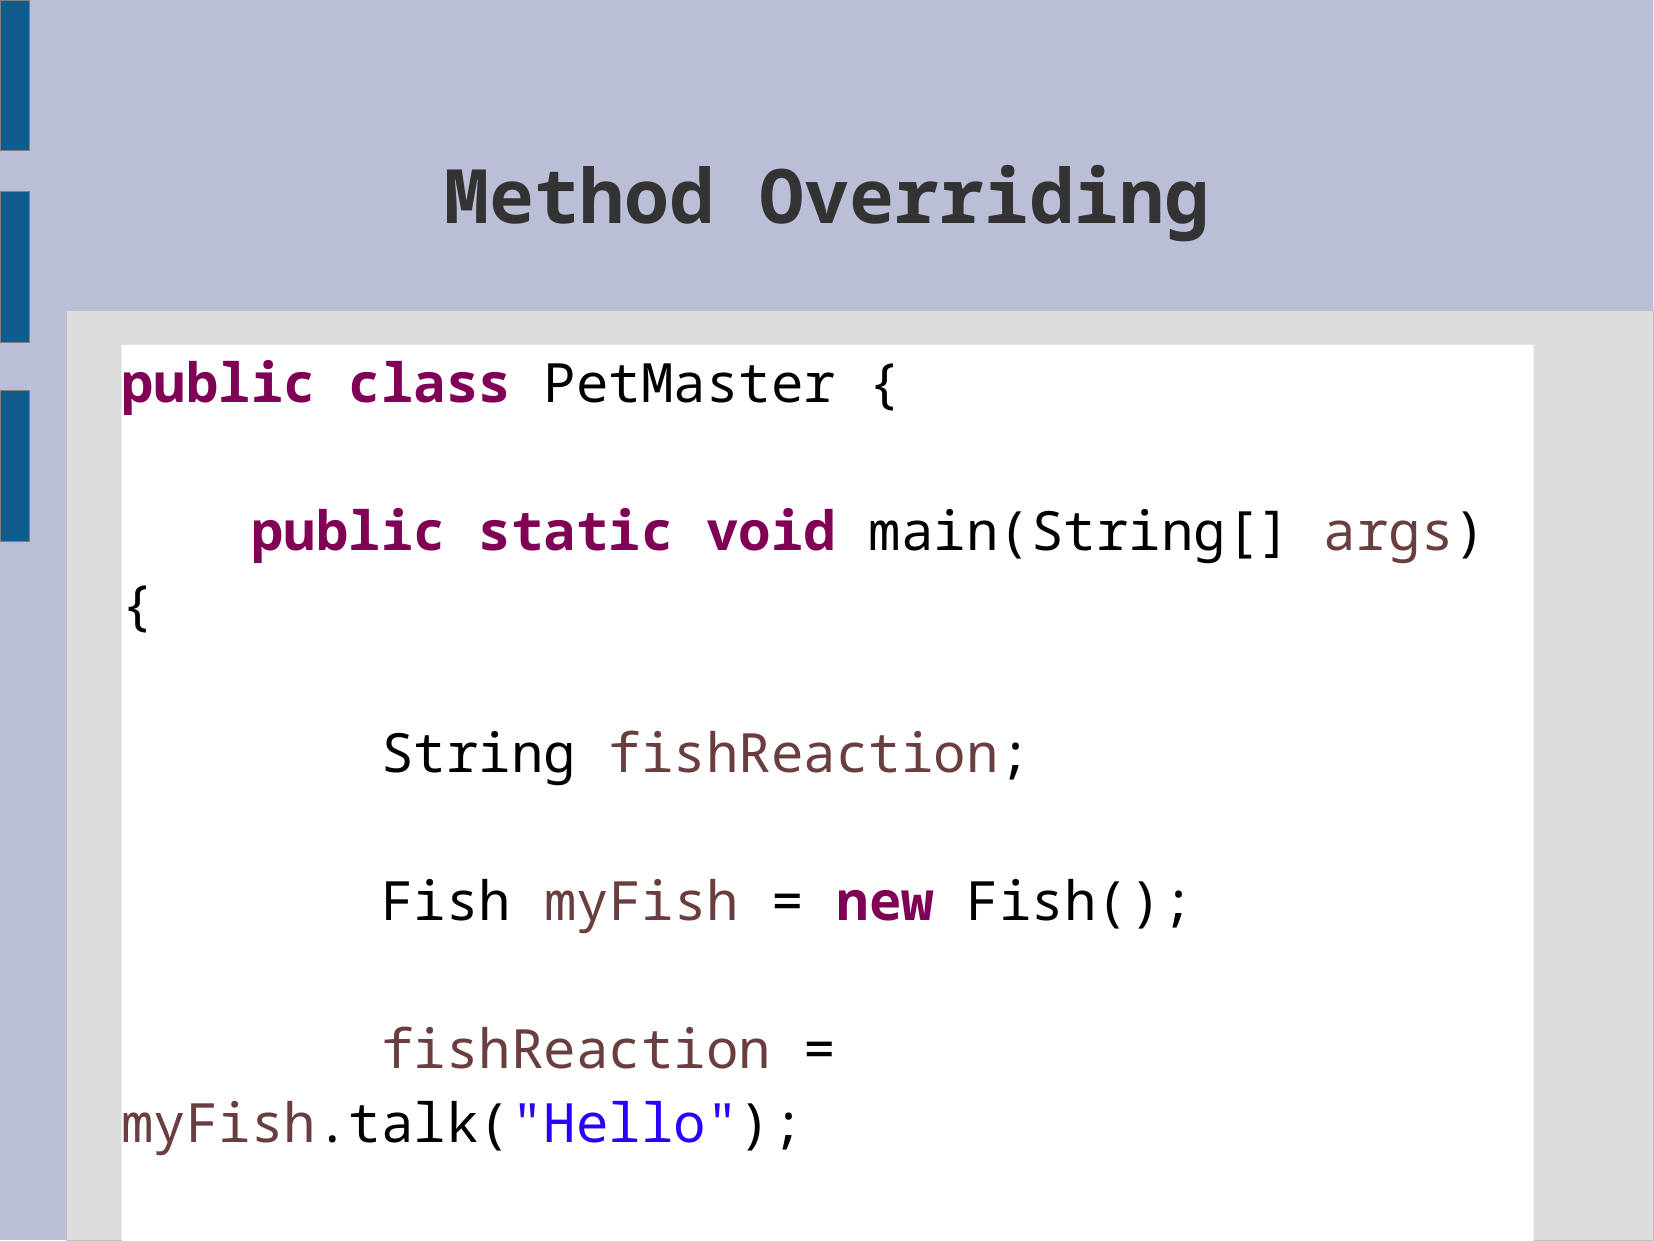

# Method Overriding
public class PetMaster {
 public static void main(String[] args) {
 String fishReaction;
 Fish myFish = new Fish();
 fishReaction = myFish.talk("Hello");
 System.out.println(fishReaction);
 }
}